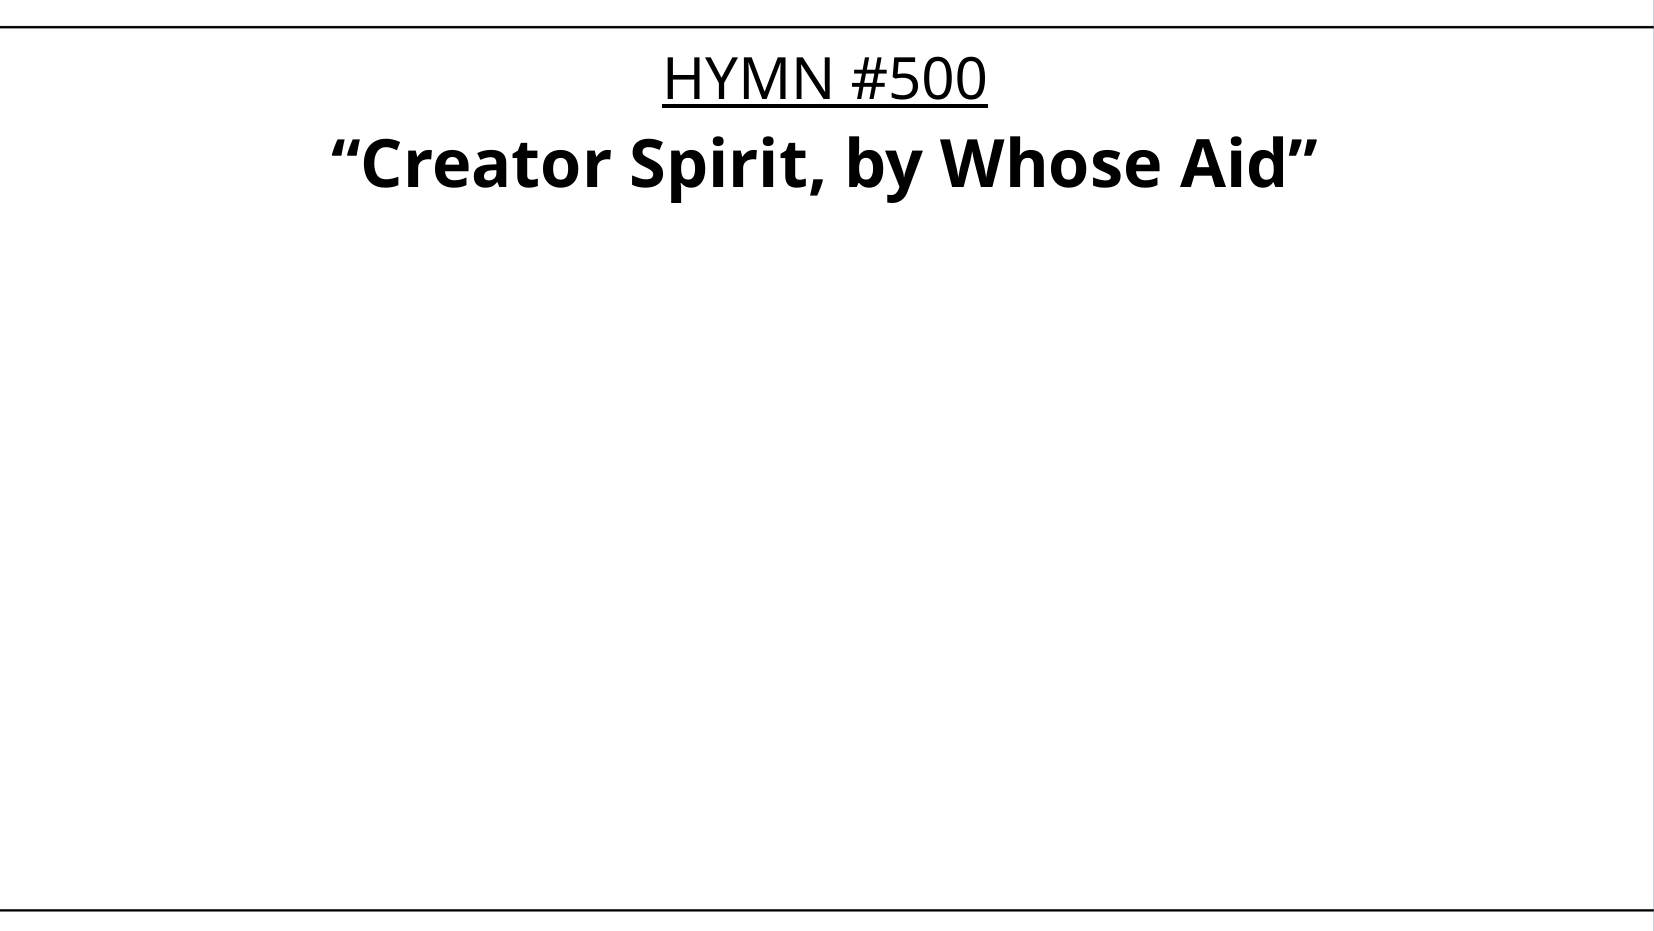

HYMN #500
“Creator Spirit, by Whose Aid”